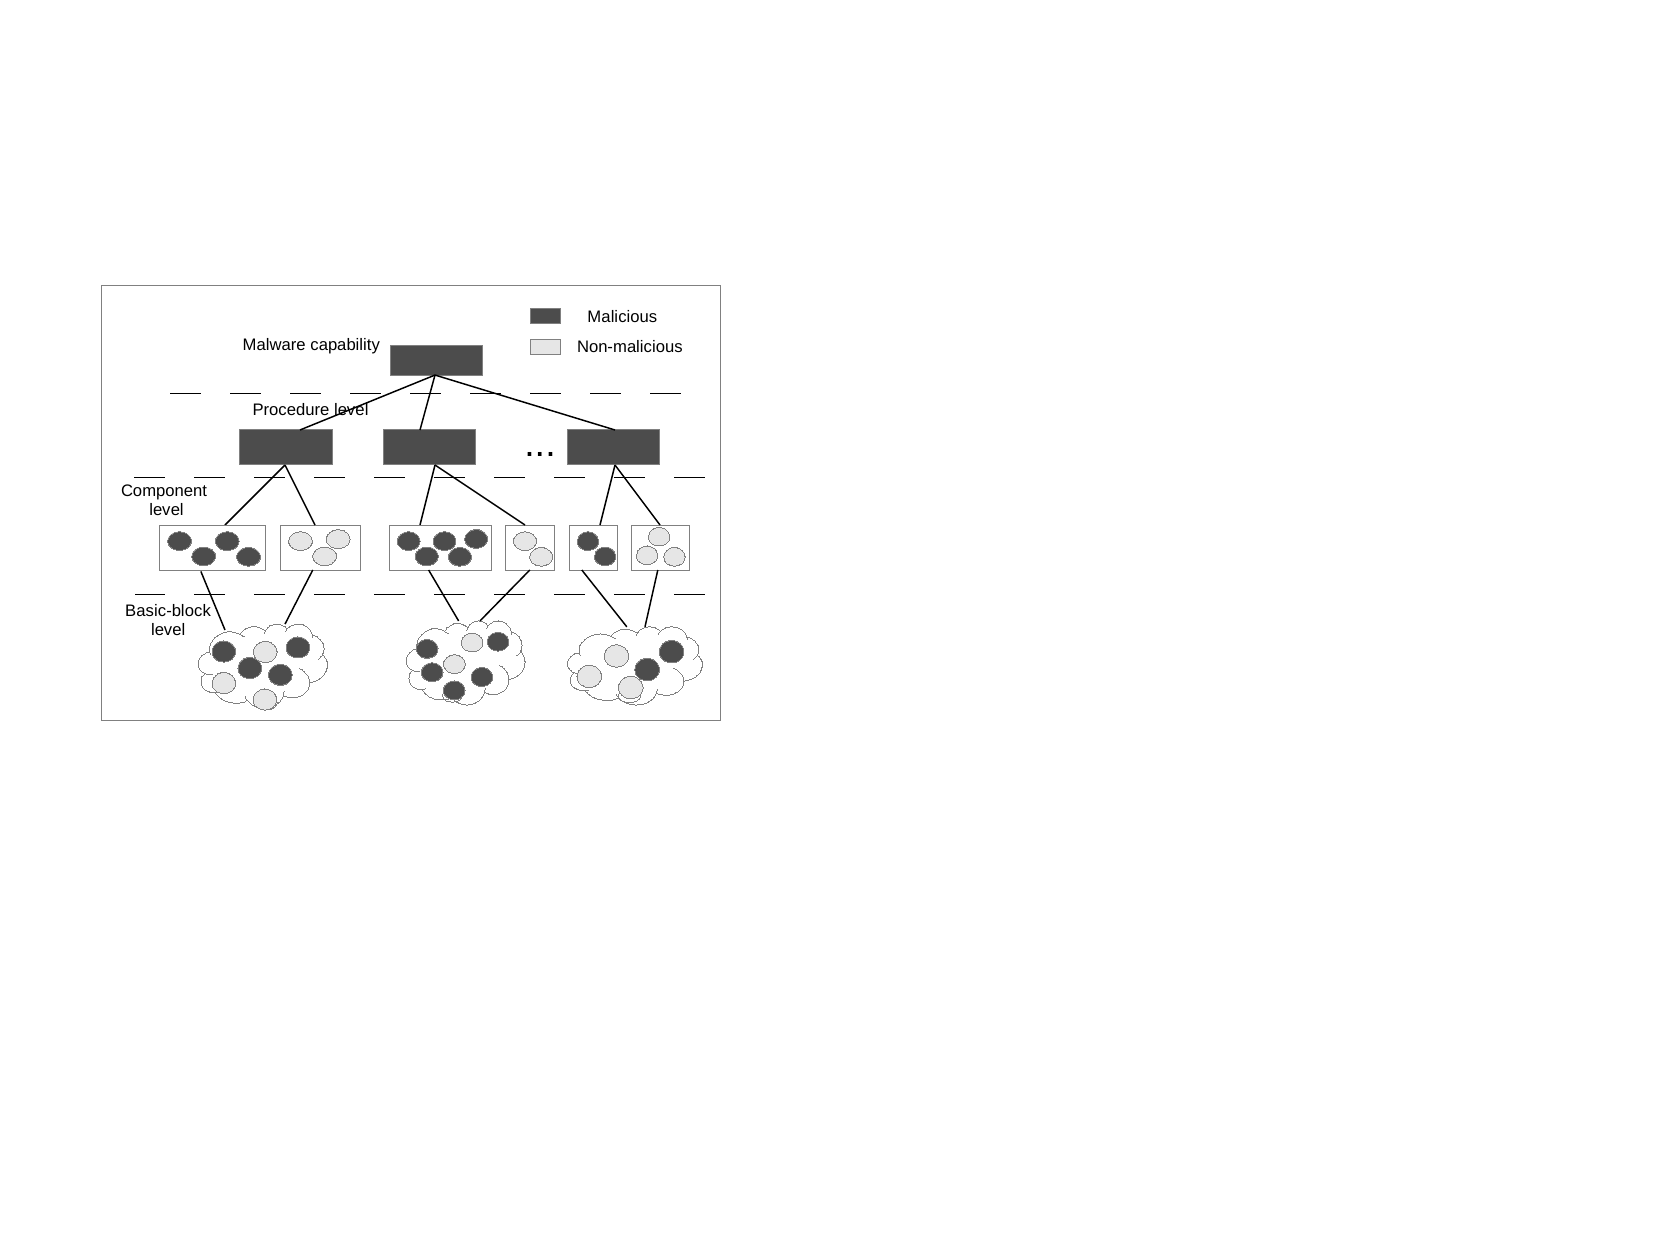

Malicious
Non-malicious
Malware capability
Procedure level
...
Component
level
Basic-block level